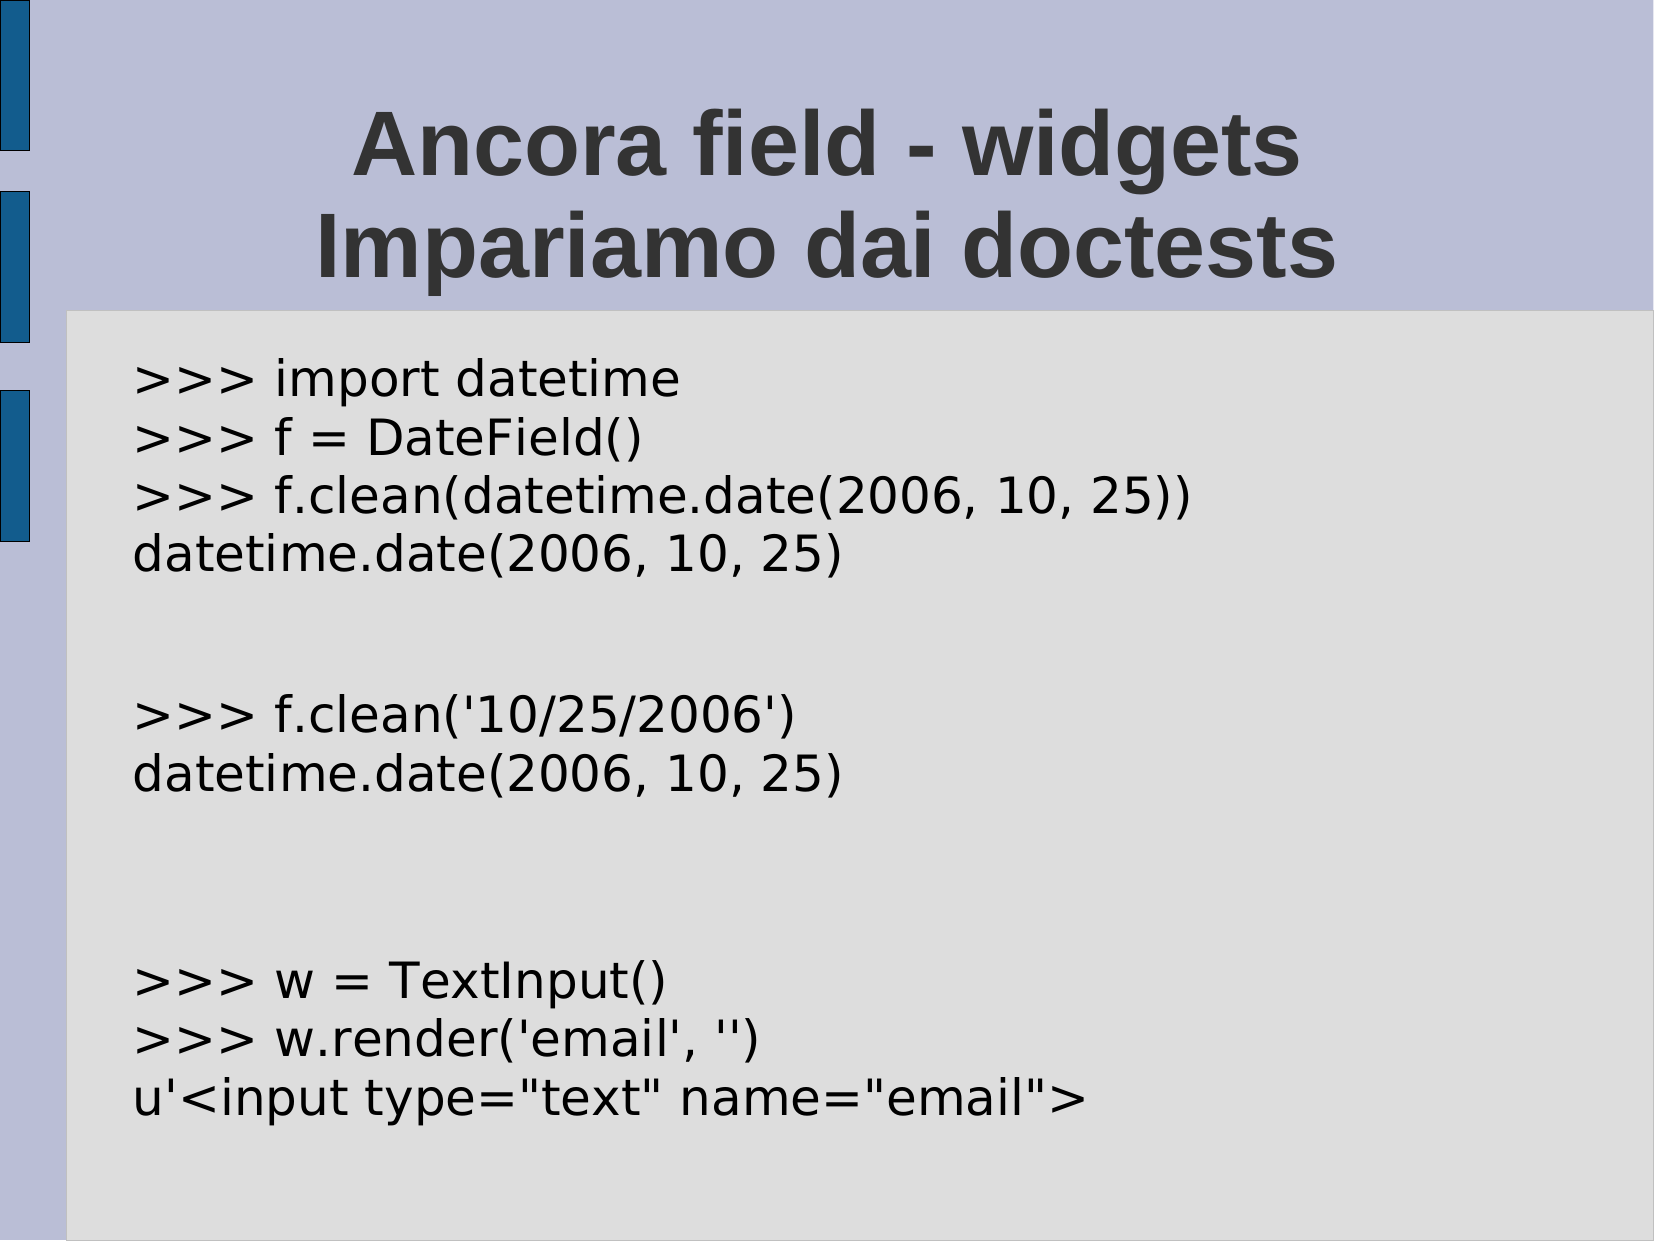

# Ancora field - widgets Impariamo dai doctests
>>> import datetime
>>> f = DateField()
>>> f.clean(datetime.date(2006, 10, 25))
datetime.date(2006, 10, 25)
>>> f.clean('10/25/2006')
datetime.date(2006, 10, 25)
>>> w = TextInput()
>>> w.render('email', '')
u'<input type="text" name="email">